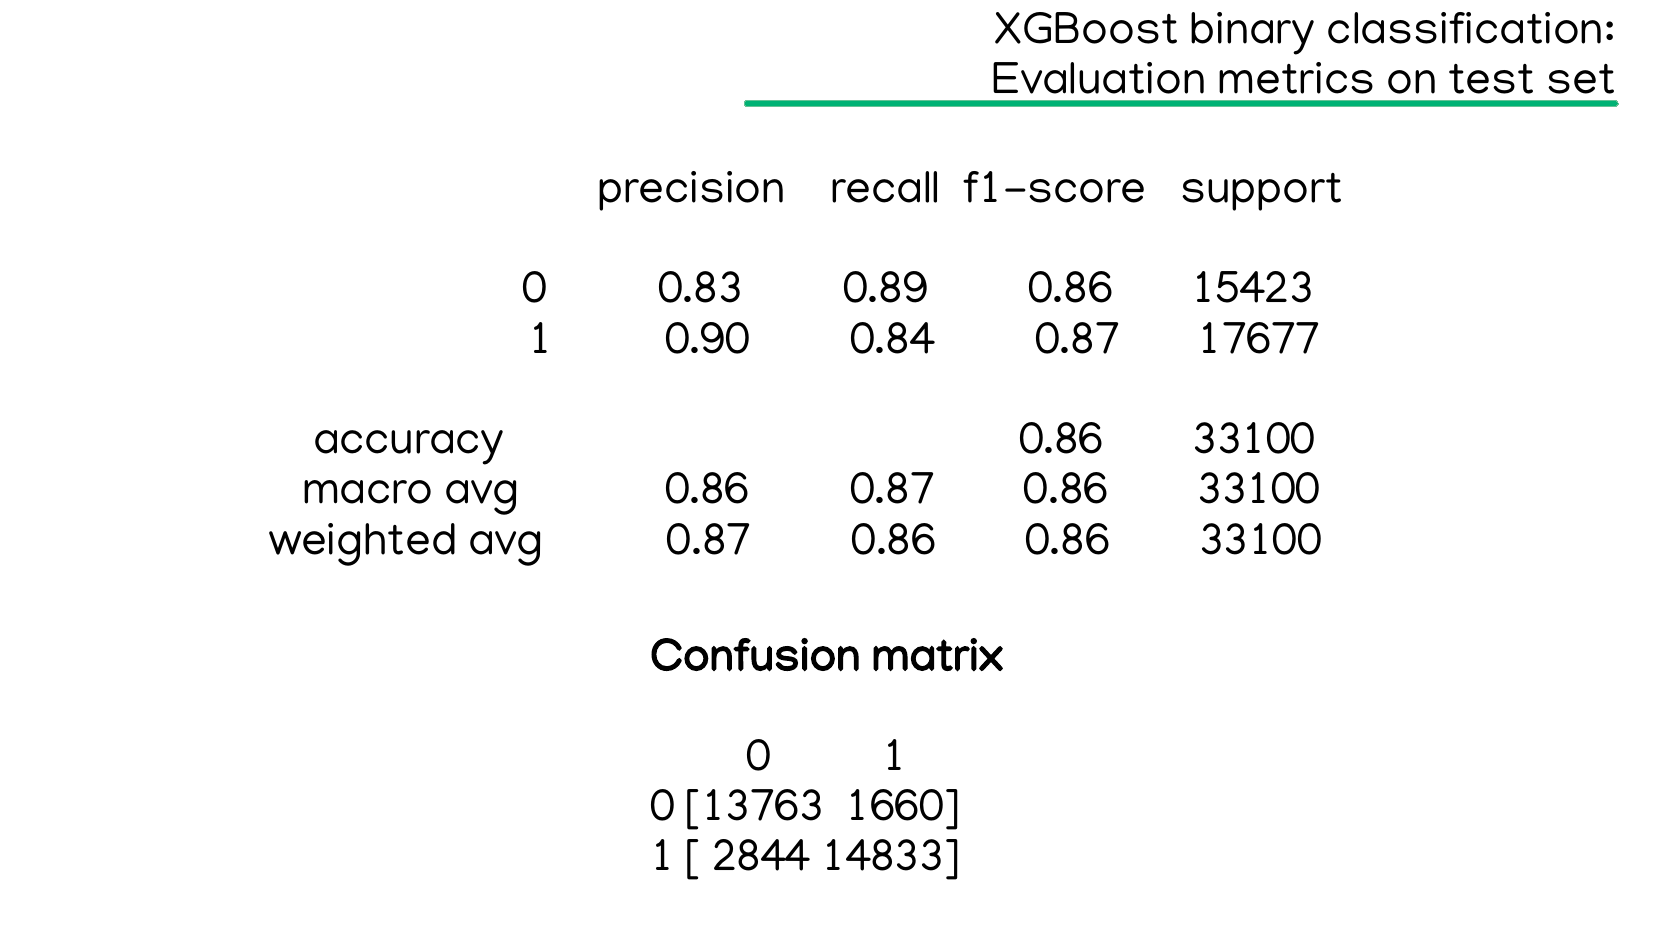

XGBoost binary classification:
Evaluation metrics on test set
 		 	 precision recall f1-score support
	 0 0.83 0.89 0.86 15423
 	 1 0.90 0.84 0.87 17677
 accuracy 0.86 33100
 macro avg 0.86 0.87 0.86 33100
weighted avg 0.87 0.86 0.86 33100
Confusion matrix
	 0		 1
0 [13763 1660]
1 [ 2844 14833]